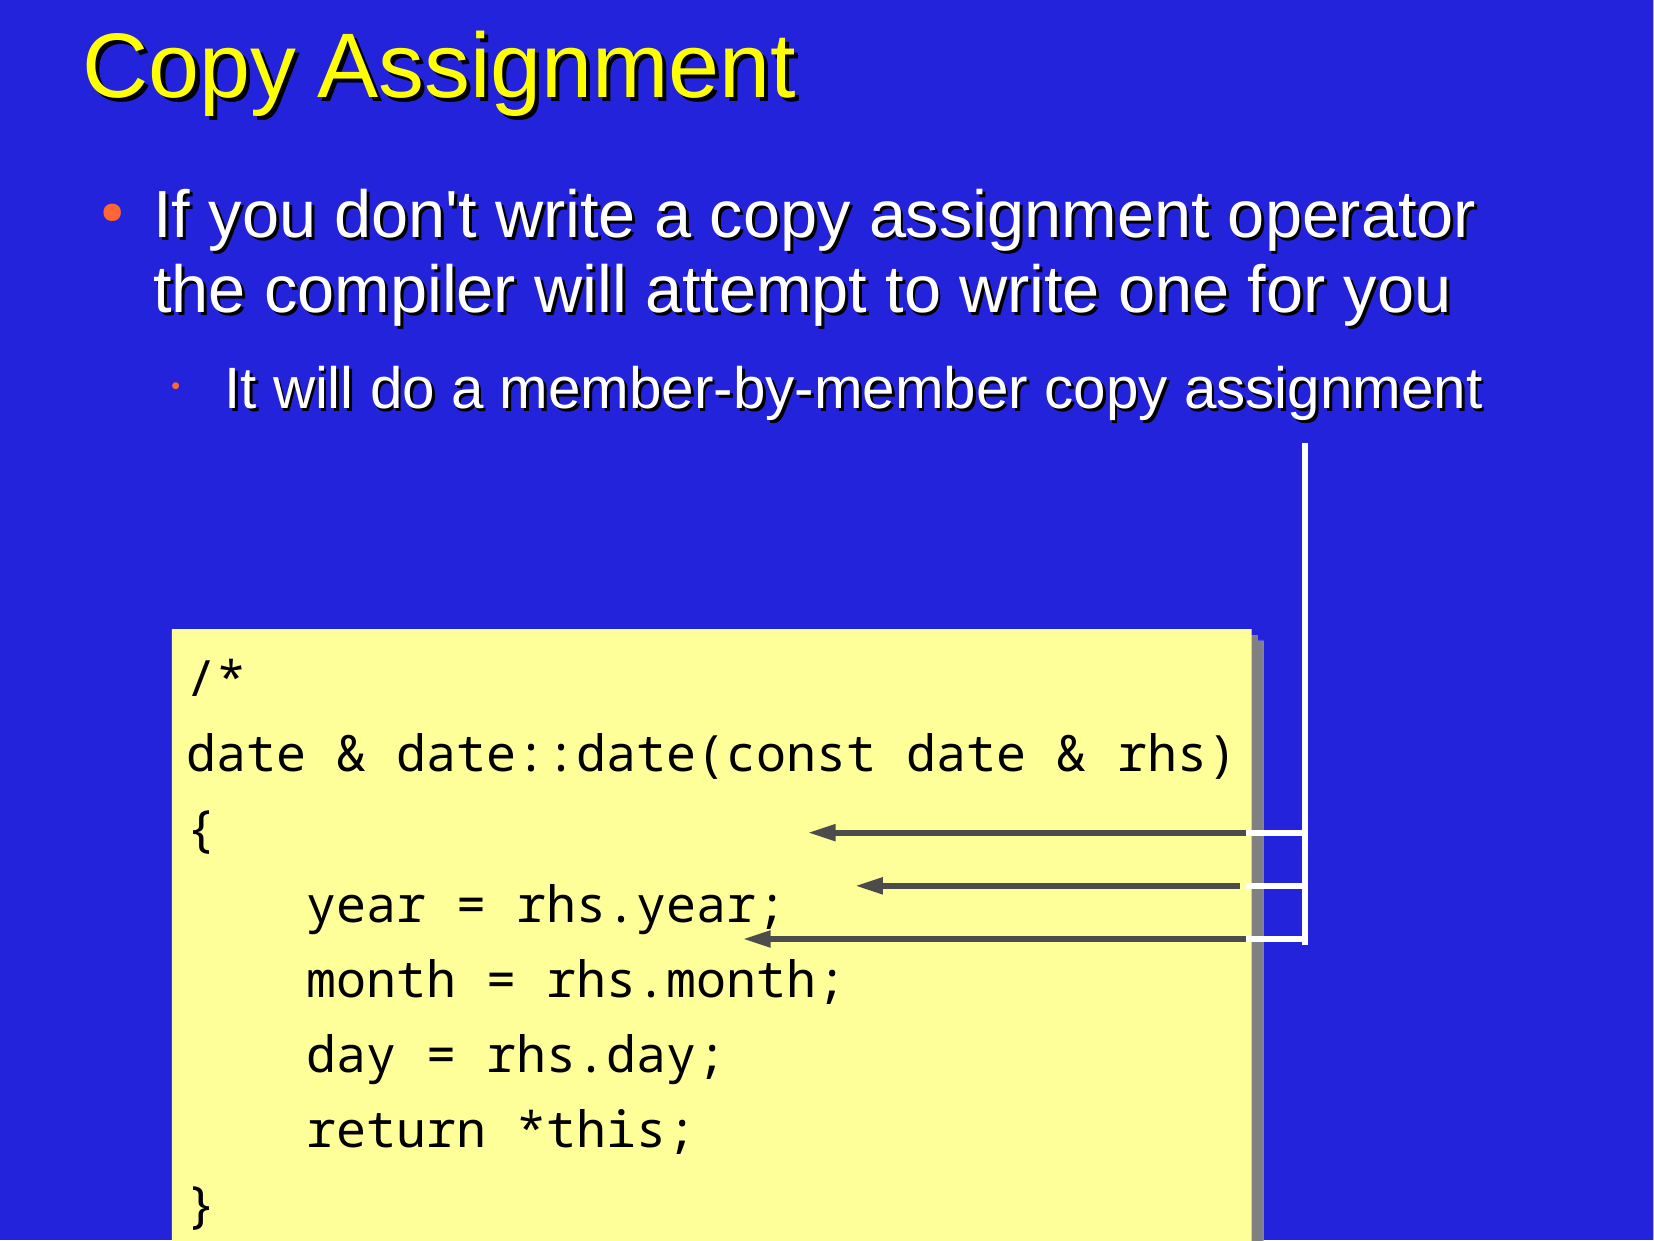

# Copy Assignment
If you don't write a copy assignment operator the compiler will attempt to write one for you
It will do a member-by-member copy assignment
/*
date & date::date(const date & rhs)
{
 year = rhs.year;
 month = rhs.month;
 day = rhs.day;
 return *this;
}
*/